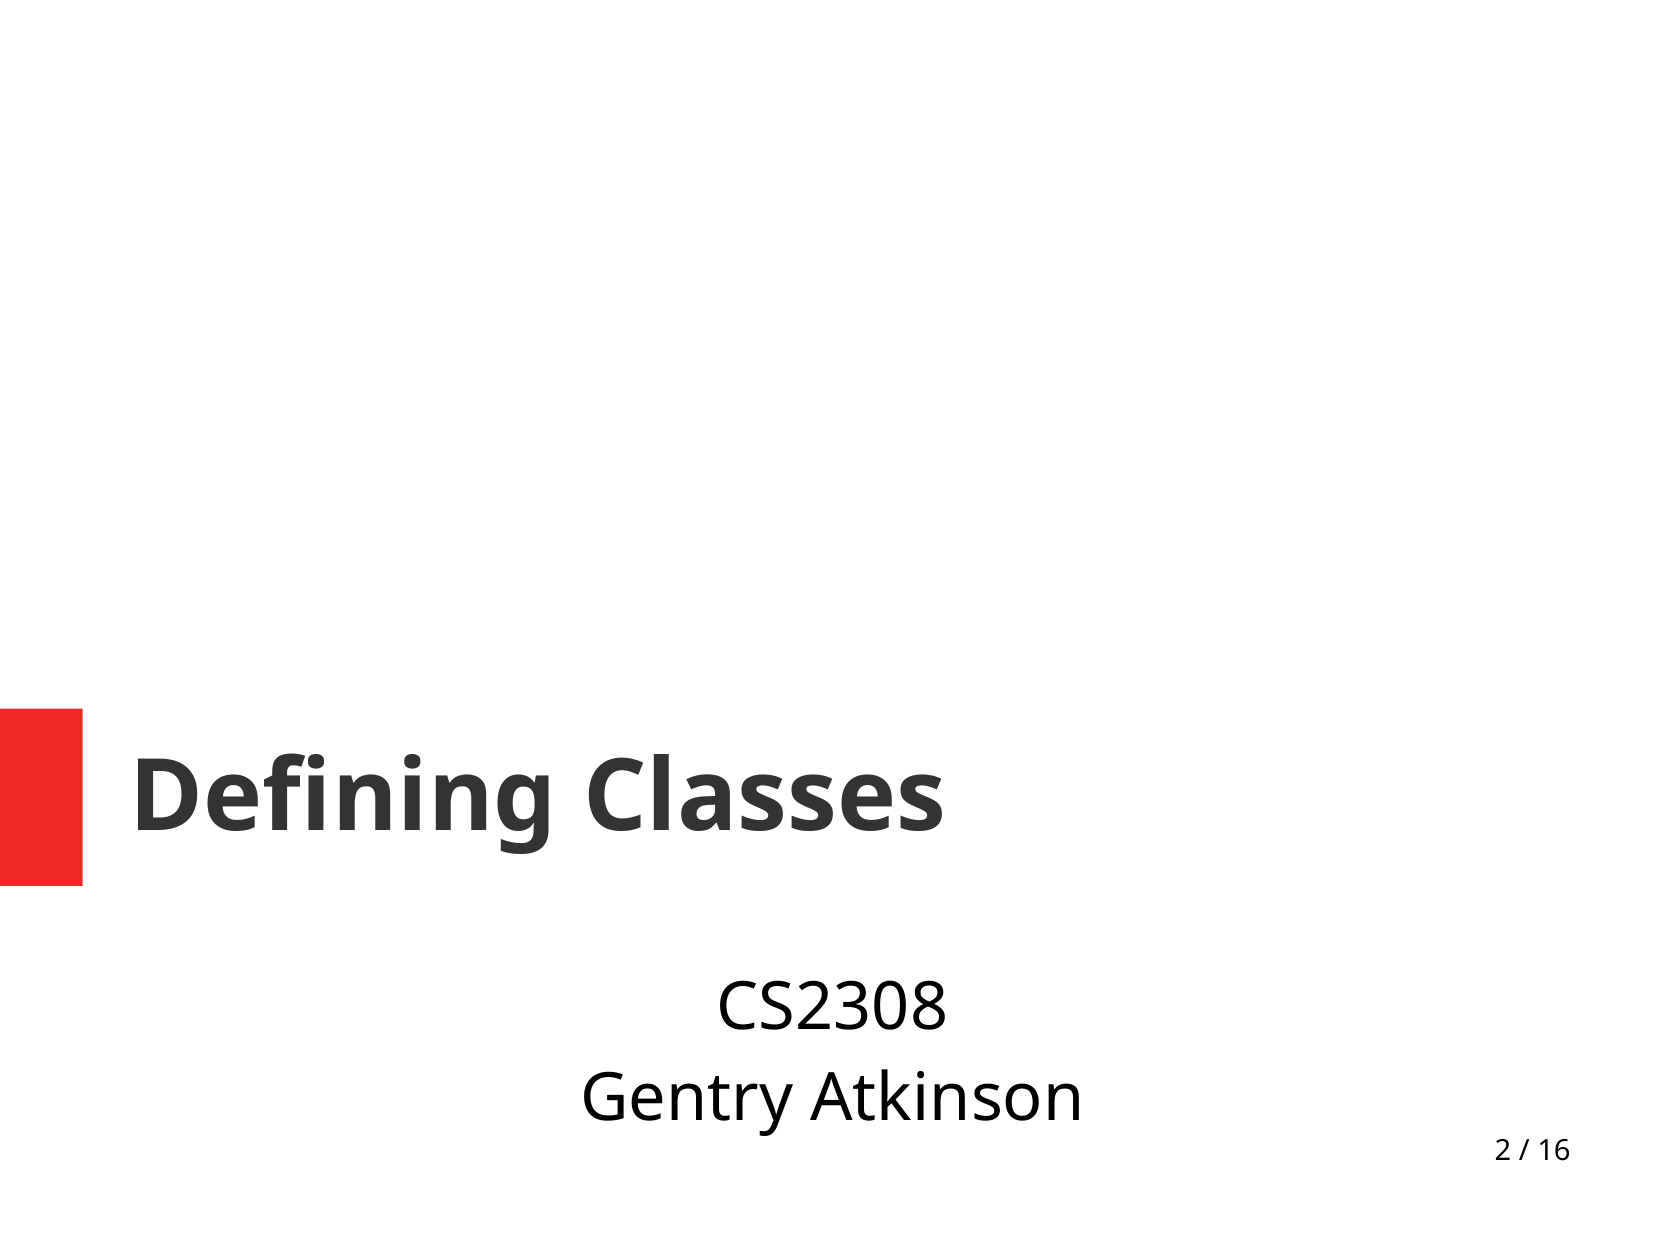

# Defining Classes
CS2308
Gentry Atkinson
2